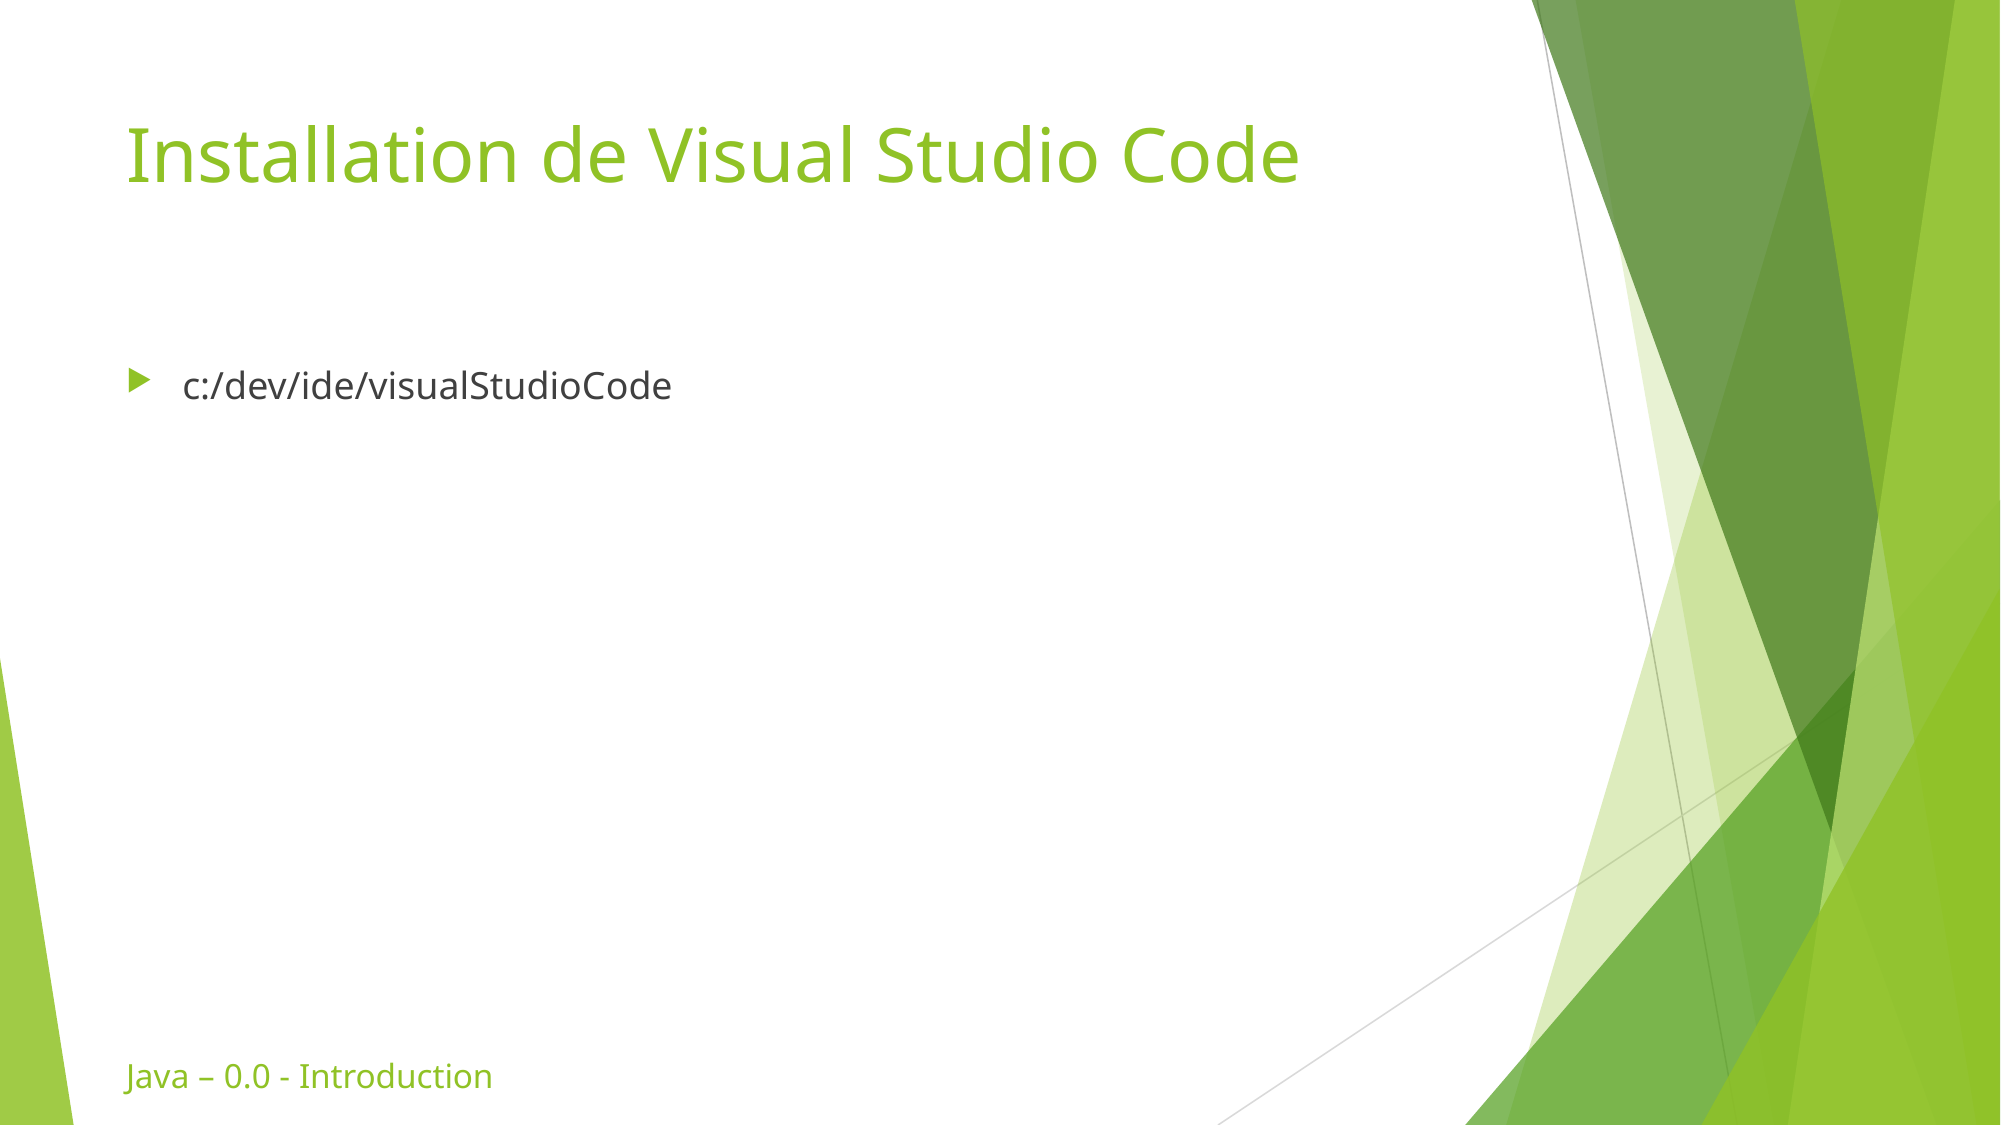

# Installation de Visual Studio Code
c:/dev/ide/visualStudioCode
Java – 0.0 - Introduction